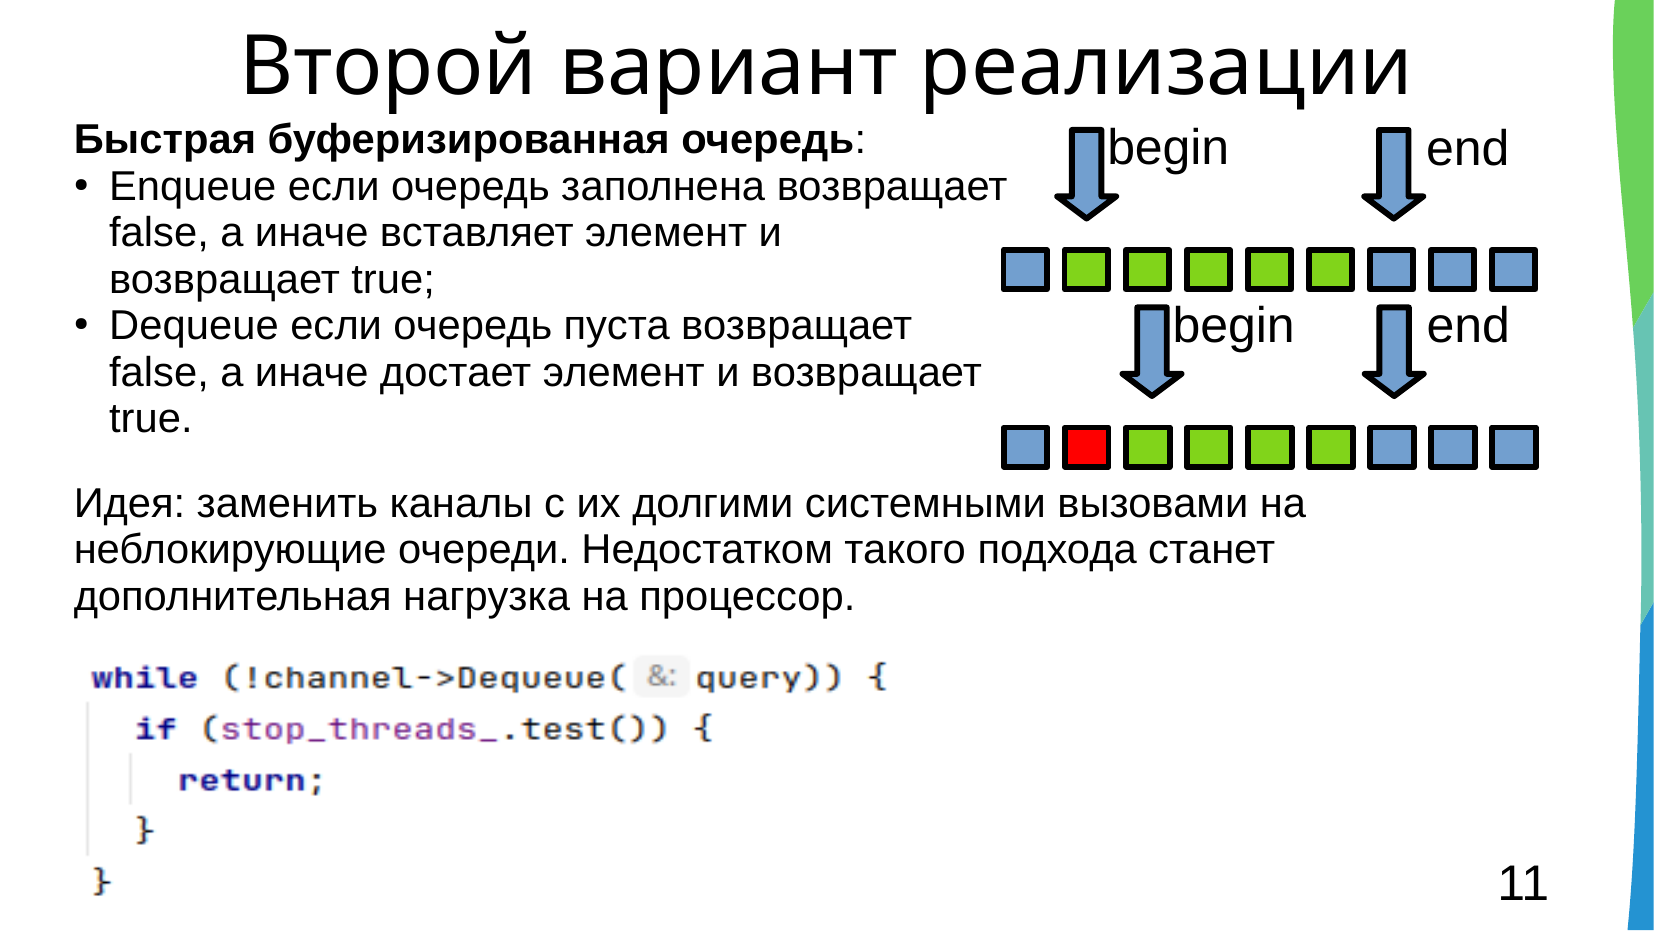

# Второй вариант реализации
Быстрая буферизированная очередь:
Enqueue если очередь заполнена возвращает false, а иначе вставляет элемент и возвращает true;
Dequeue если очередь пуста возвращает false, а иначе достает элемент и возвращает true.
begin
end
begin
end
Идея: заменить каналы с их долгими системными вызовами на неблокирующие очереди. Недостатком такого подхода станет дополнительная нагрузка на процессор.